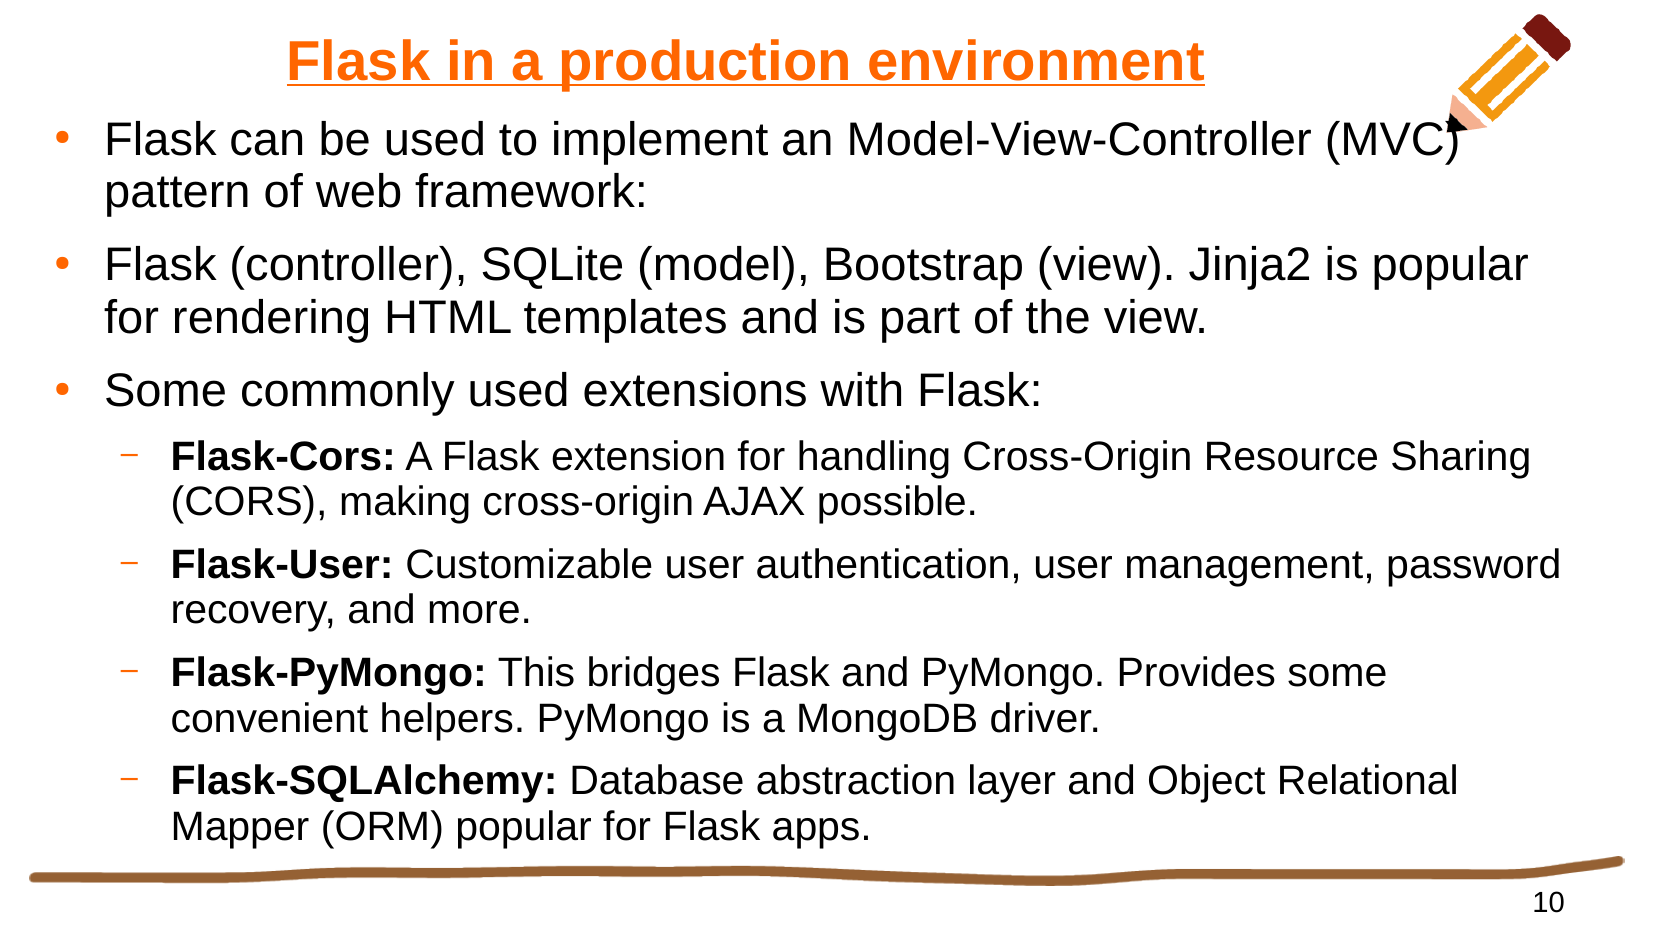

# Flask in a production environment
Flask can be used to implement an Model-View-Controller (MVC) pattern of web framework:
Flask (controller), SQLite (model), Bootstrap (view). Jinja2 is popular for rendering HTML templates and is part of the view.
Some commonly used extensions with Flask:
Flask-Cors: A Flask extension for handling Cross-Origin Resource Sharing (CORS), making cross-origin AJAX possible.
Flask-User: Customizable user authentication, user management, password recovery, and more.
Flask-PyMongo: This bridges Flask and PyMongo. Provides some convenient helpers. PyMongo is a MongoDB driver.
Flask-SQLAlchemy: Database abstraction layer and Object Relational Mapper (ORM) popular for Flask apps.
10